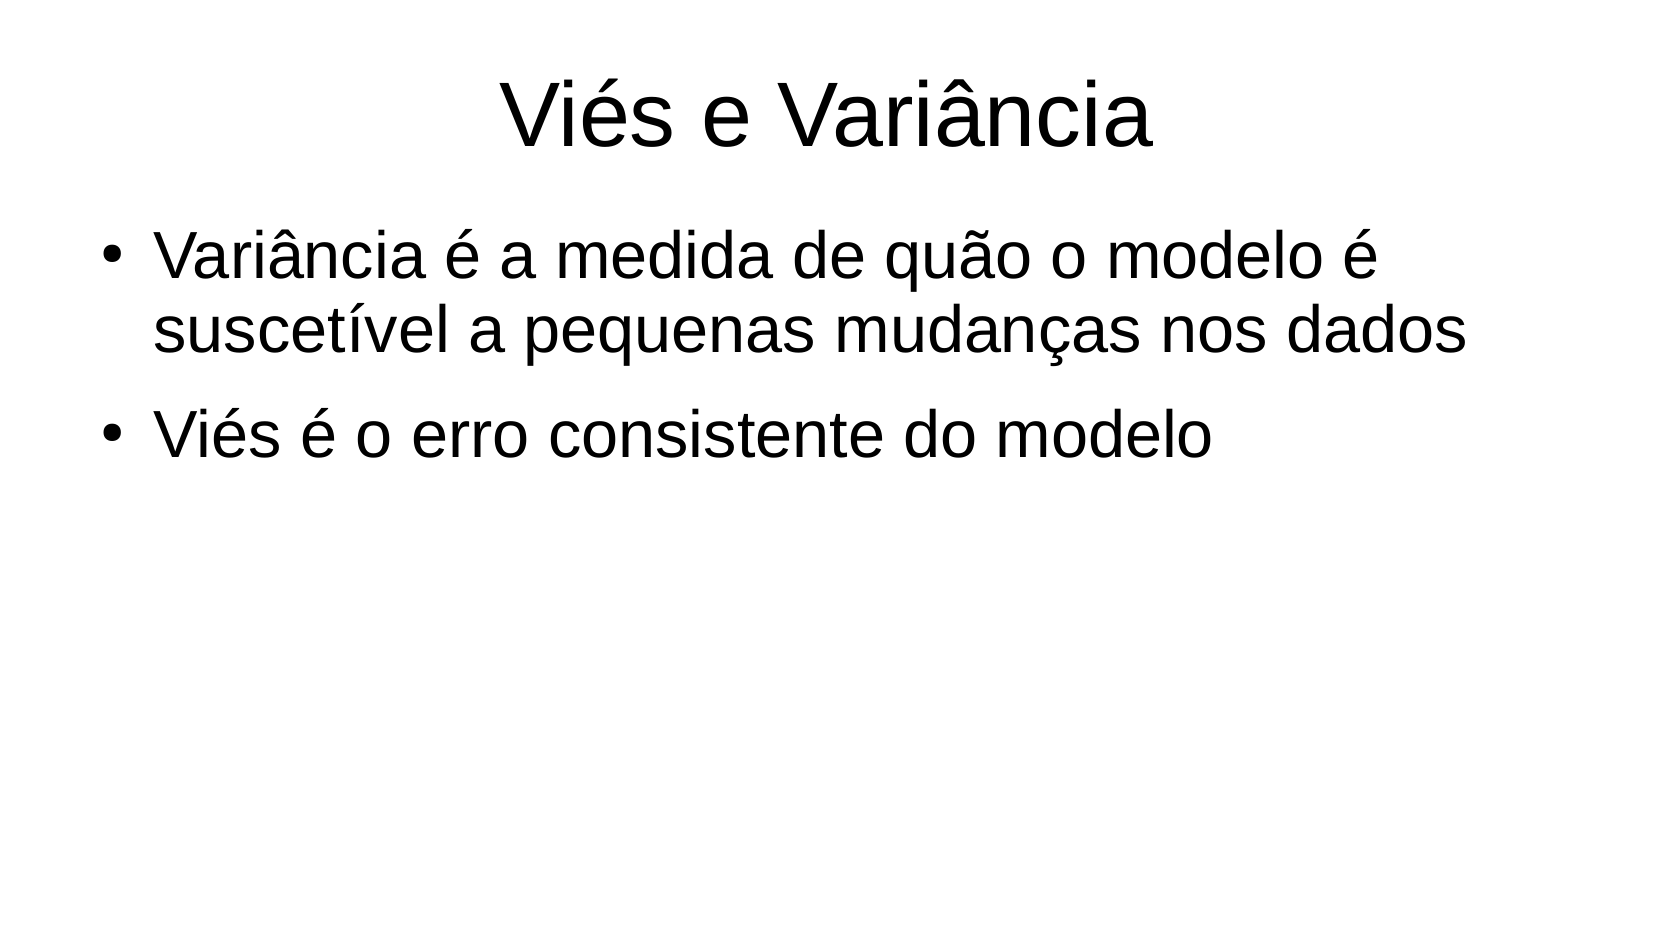

# Viés e Variância
Variância é a medida de quão o modelo é suscetível a pequenas mudanças nos dados
Viés é o erro consistente do modelo